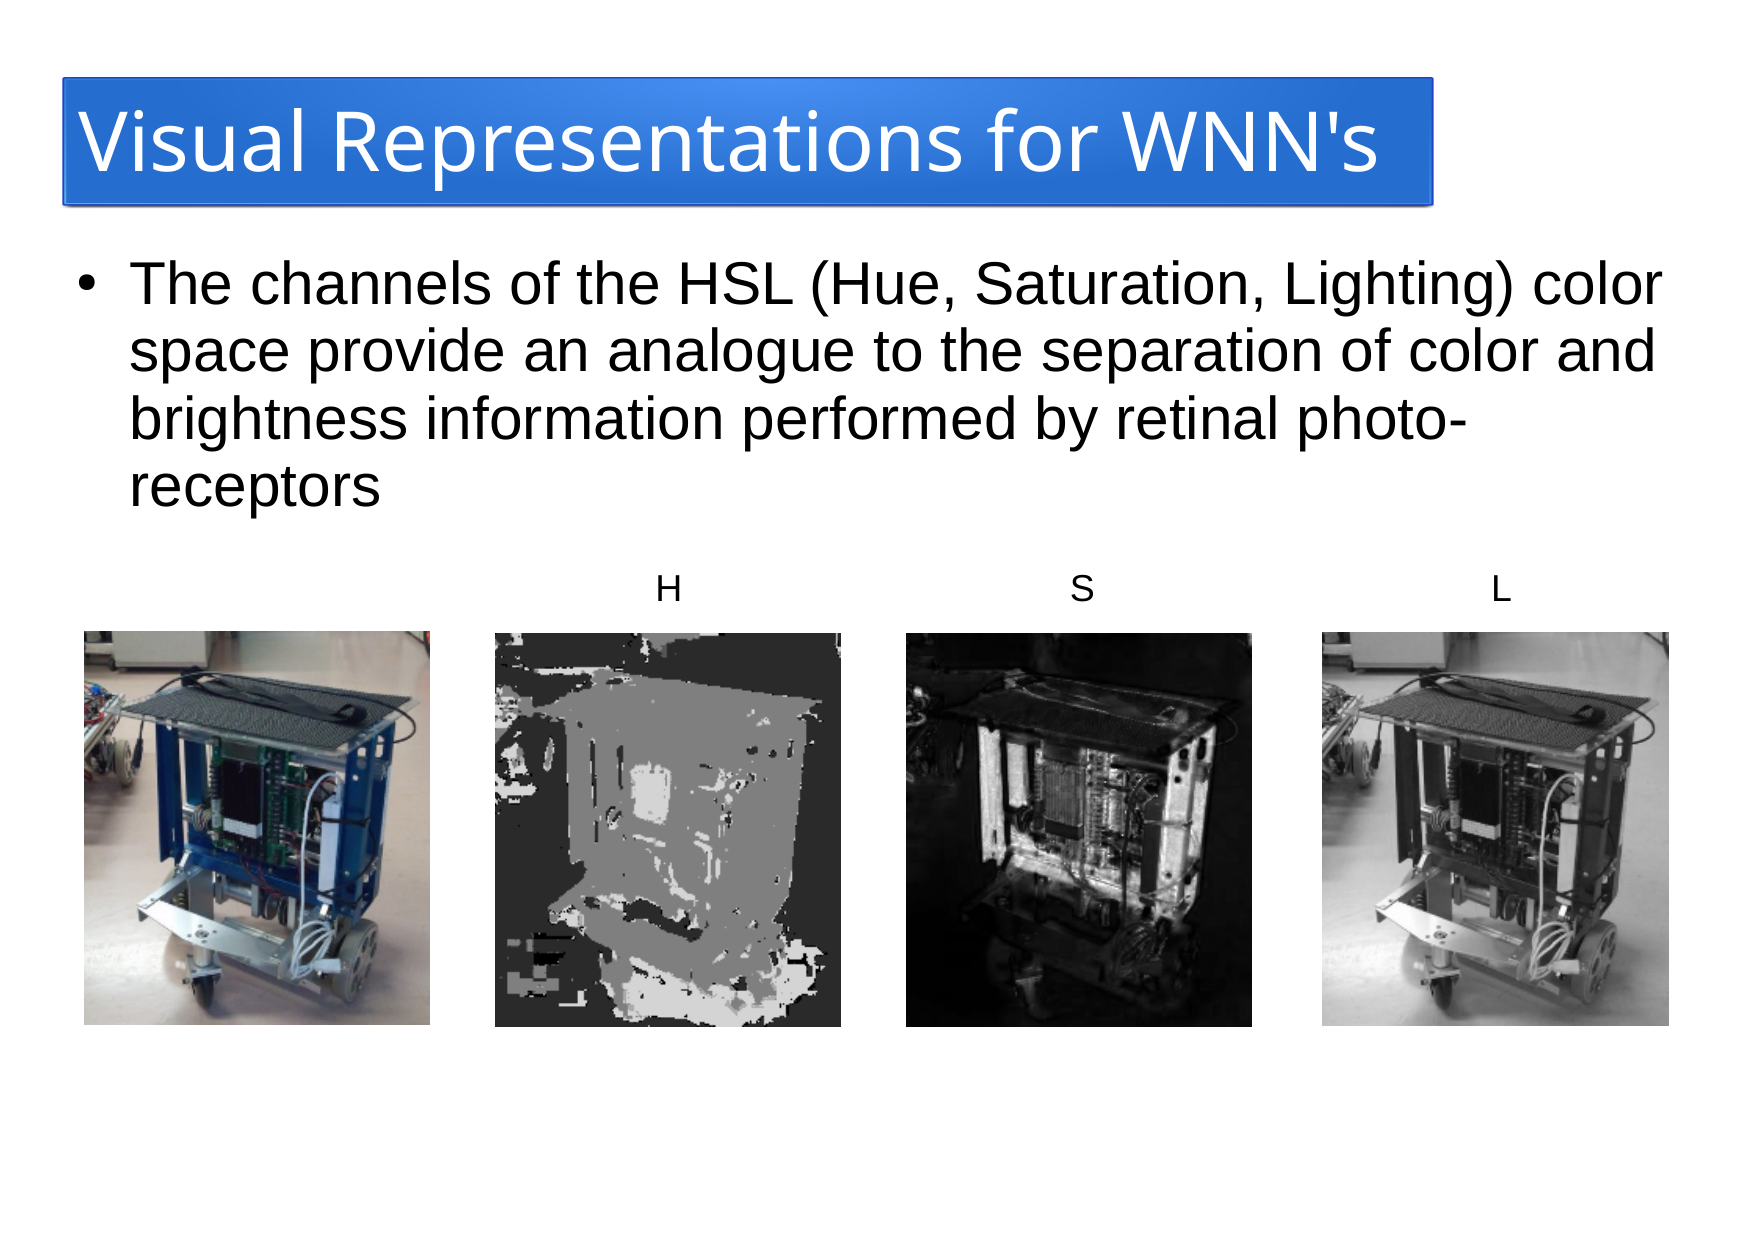

# Visual Representations for WNN's
The channels of the HSL (Hue, Saturation, Lighting) color space provide an analogue to the separation of color and brightness information performed by retinal photo-receptors
H
S
L